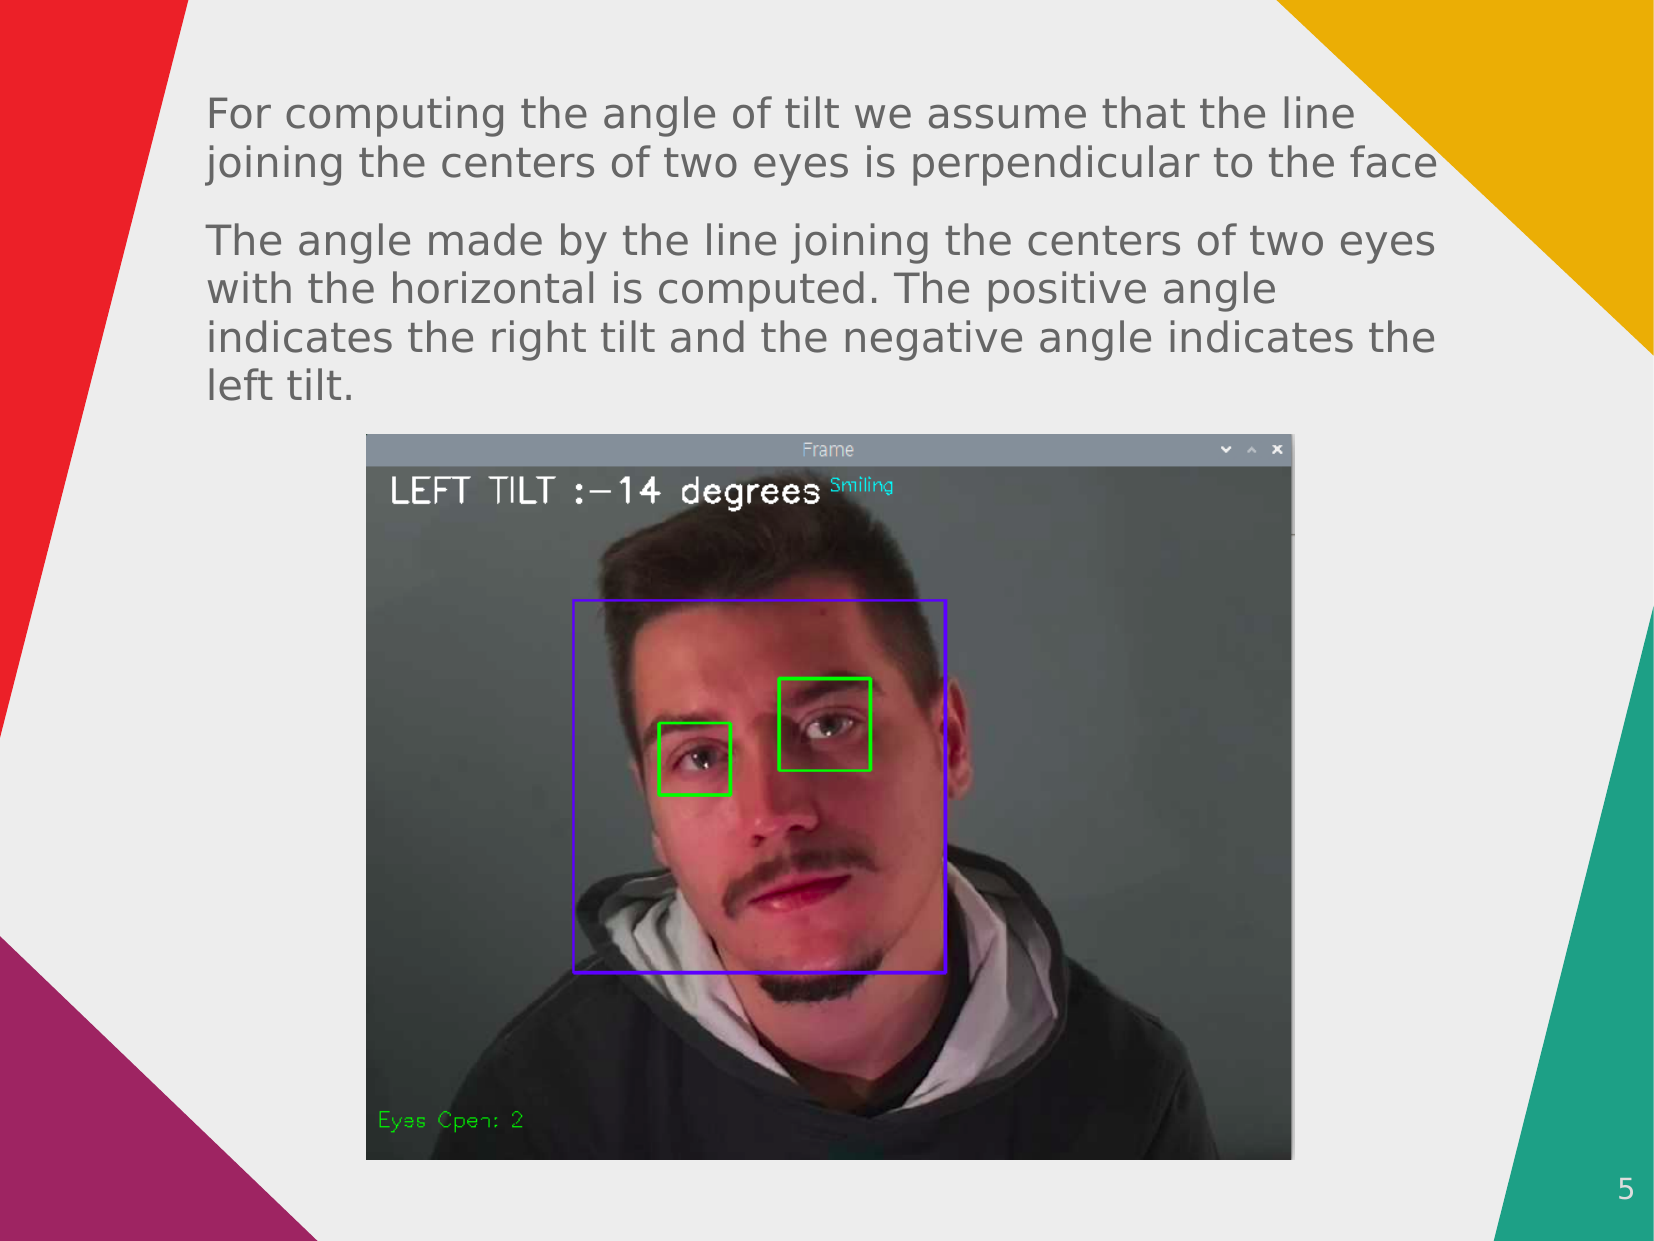

# For computing the angle of tilt we assume that the line joining the centers of two eyes is perpendicular to the face
The angle made by the line joining the centers of two eyes with the horizontal is computed. The positive angle indicates the right tilt and the negative angle indicates the left tilt.
5